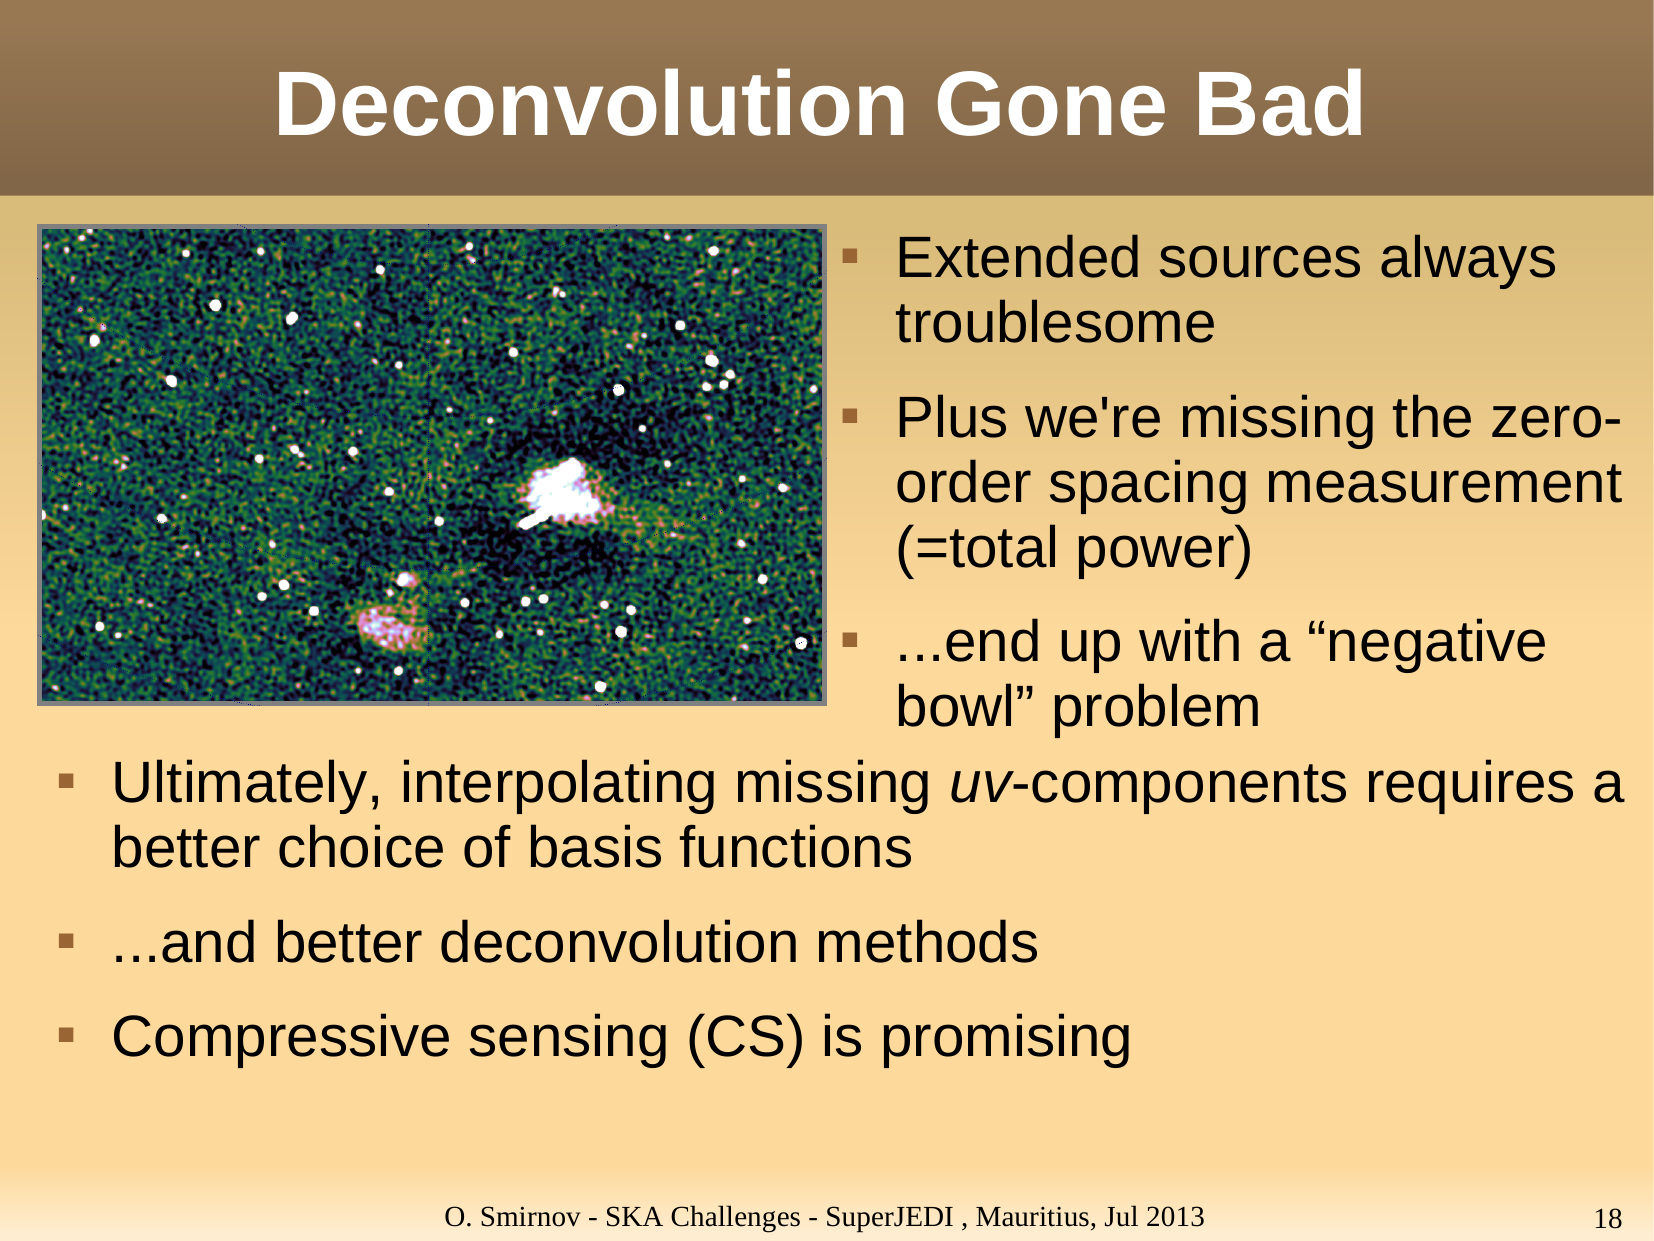

# Deconvolution Gone Bad
Extended sources always troublesome
Plus we're missing the zero-order spacing measurement (=total power)
...end up with a “negative bowl” problem
Ultimately, interpolating missing uv-components requires a better choice of basis functions
...and better deconvolution methods
Compressive sensing (CS) is promising
O. Smirnov - SKA Challenges - SuperJEDI , Mauritius, Jul 2013
18